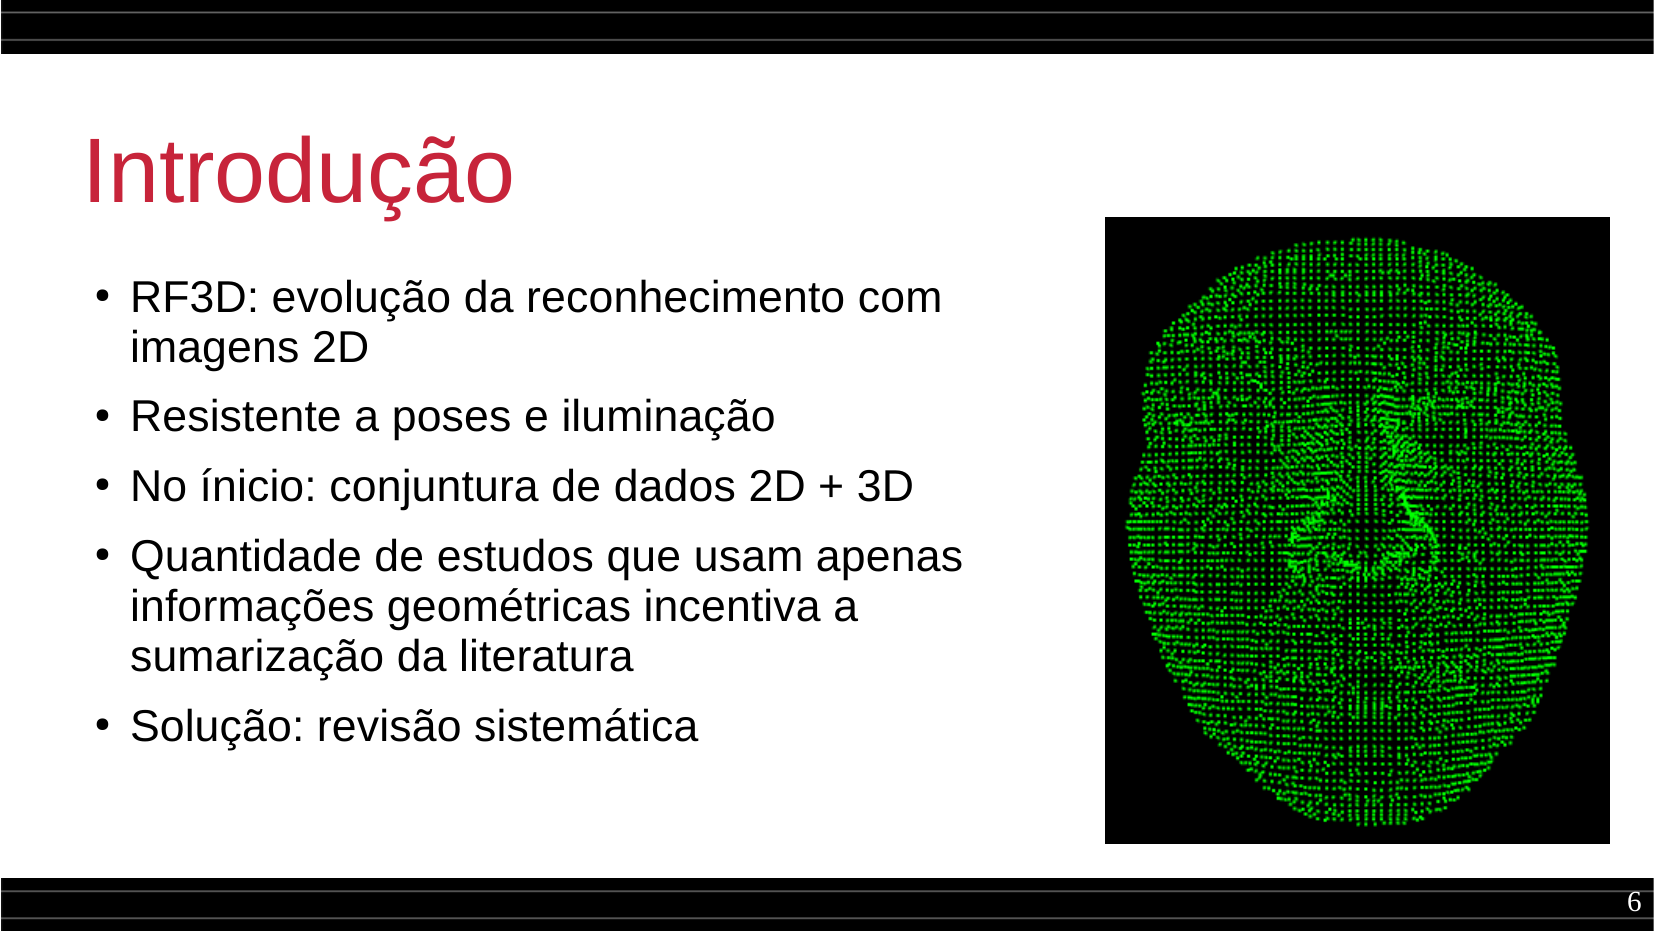

# Introdução
RF3D: evolução da reconhecimento com imagens 2D
Resistente a poses e iluminação
No ínicio: conjuntura de dados 2D + 3D
Quantidade de estudos que usam apenas informações geométricas incentiva a sumarização da literatura
Solução: revisão sistemática